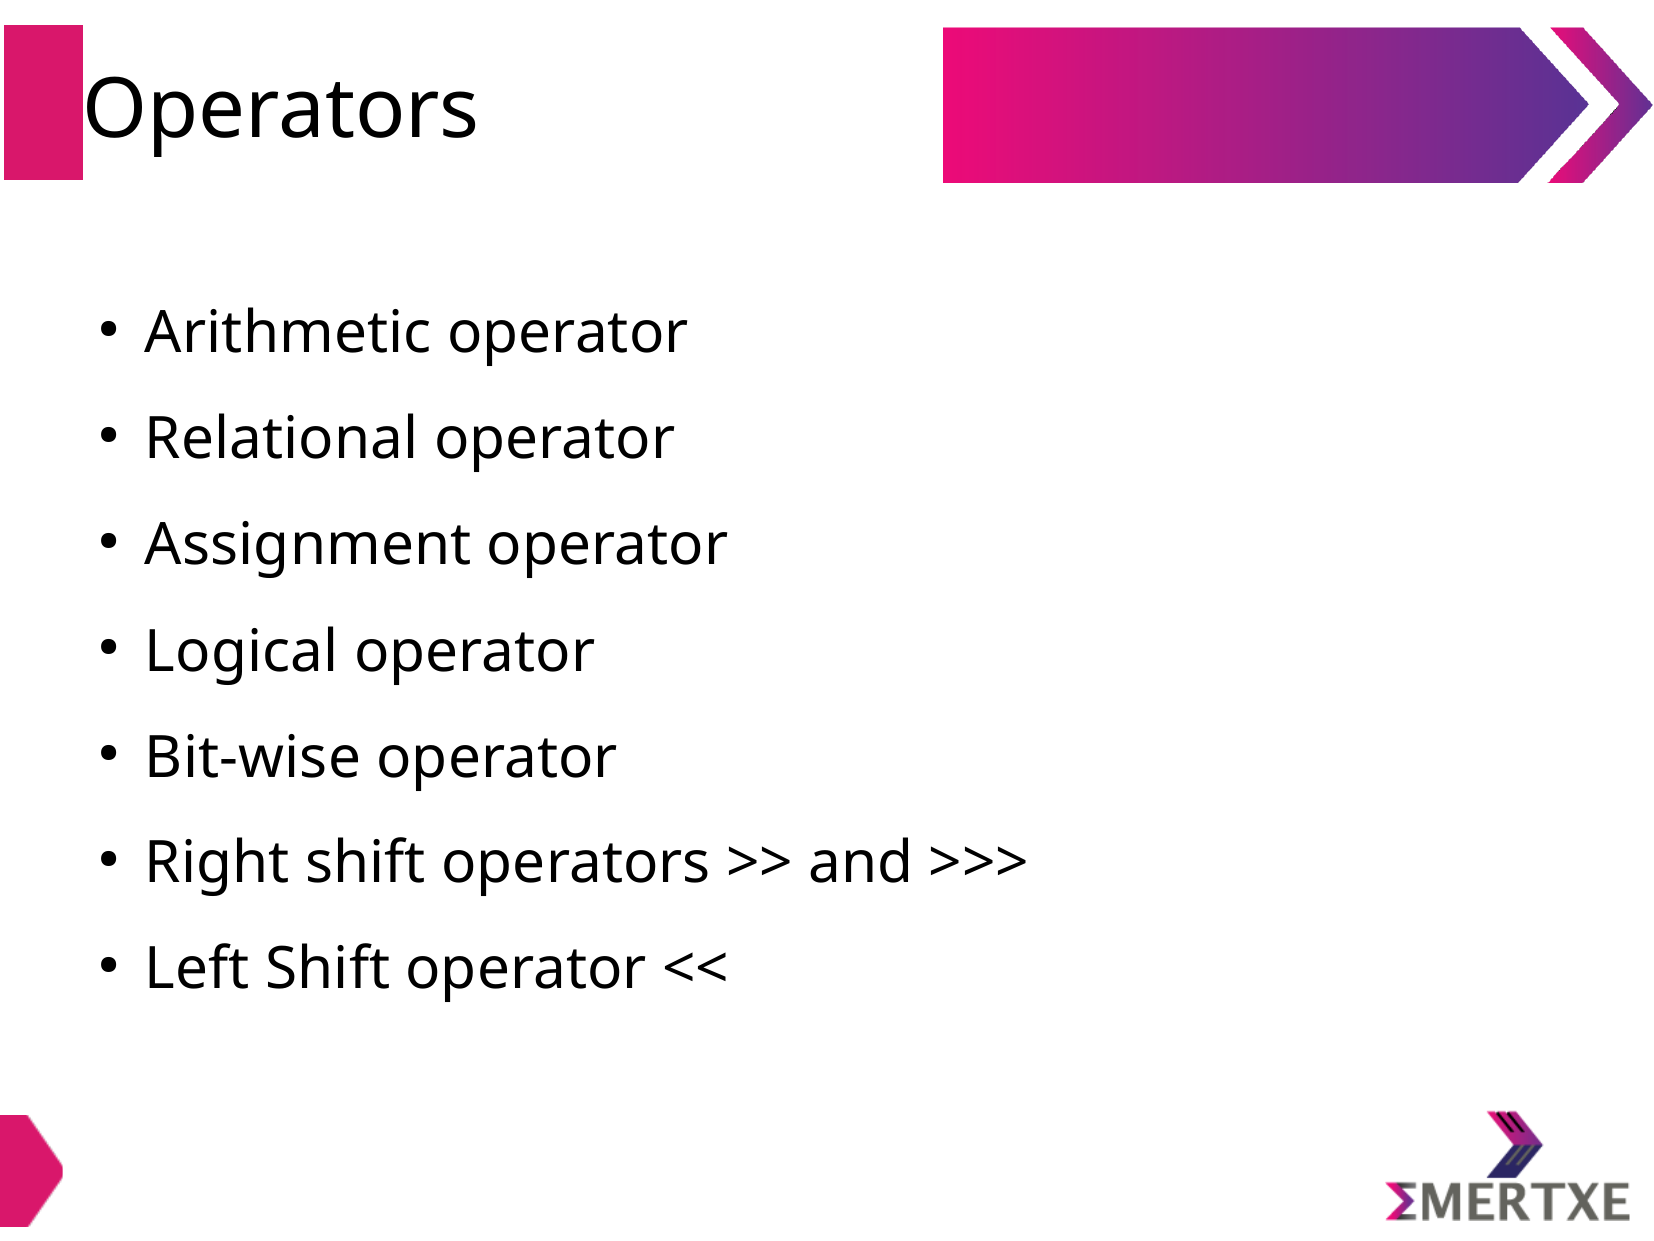

# Operators
Arithmetic operator
Relational operator
Assignment operator
Logical operator
Bit-wise operator
Right shift operators >> and >>>
Left Shift operator <<